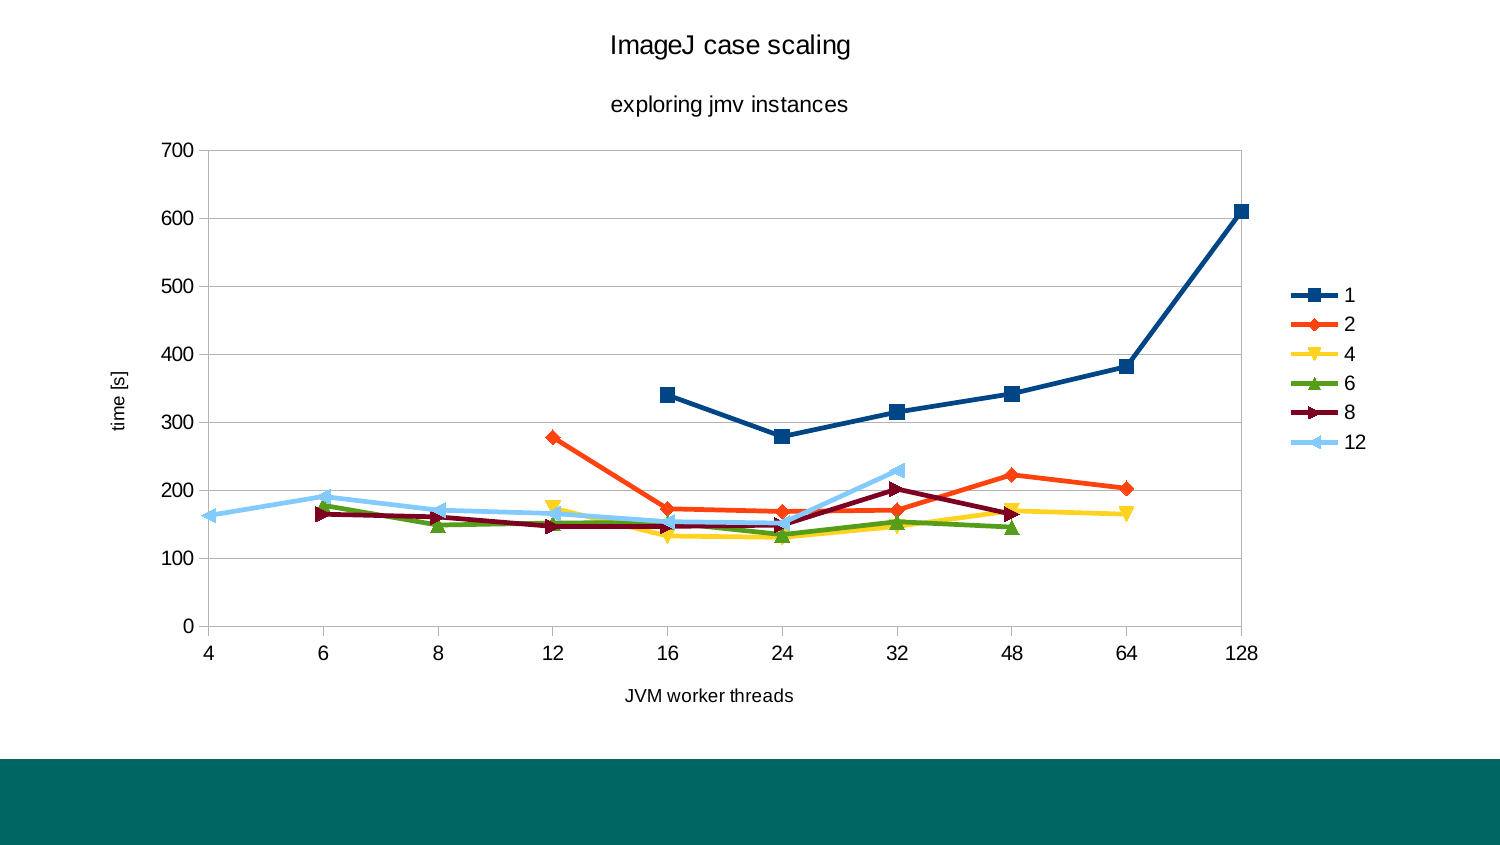

### Chart: ImageJ case scaling
exploring jmv instances
| Category | 1 | 2 | 4 | 6 | 8 | 12 |
|---|---|---|---|---|---|---|
| 4 | None | None | None | None | None | 163.0 |
| 6 | None | None | None | 178.0 | 165.0 | 191.0 |
| 8 | None | None | None | 149.0 | 161.0 | 171.0 |
| 12 | None | 278.0 | 174.0 | 152.0 | 147.0 | 166.0 |
| 16 | 340.0 | 173.0 | 133.0 | 153.0 | 147.0 | 154.0 |
| 24 | 279.0 | 169.0 | 131.0 | 135.0 | 149.0 | 152.0 |
| 32 | 315.0 | 171.0 | 147.0 | 154.0 | 202.0 | 229.0 |
| 48 | 342.0 | 223.0 | 170.0 | 146.0 | 165.0 | None |
| 64 | 382.0 | 203.0 | 165.0 | None | None | None |
| 128 | 610.0 | None | None | None | None | None |